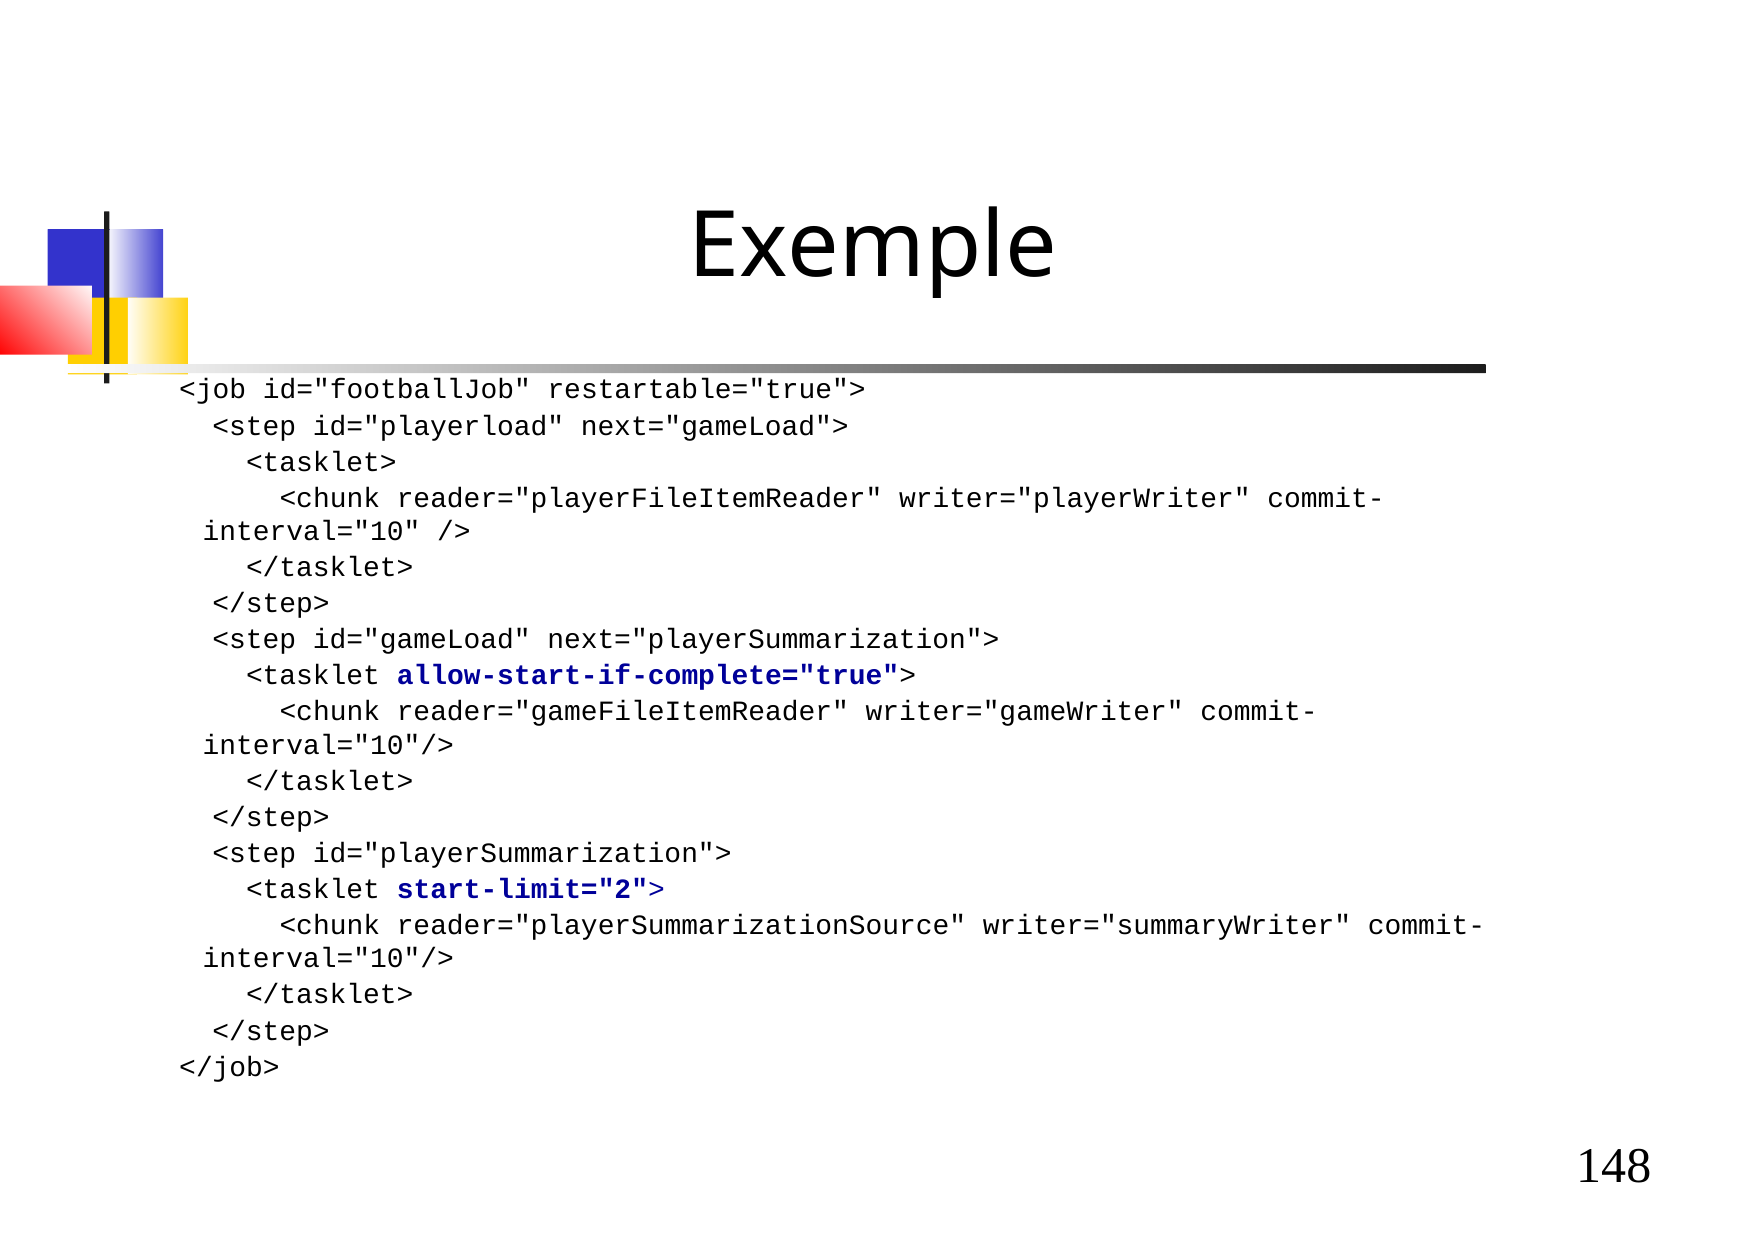

# Exemple
<job id="footballJob" restartable="true">
 <step id="playerload" next="gameLoad">
 <tasklet>
 <chunk reader="playerFileItemReader" writer="playerWriter" commit-interval="10" />
 </tasklet>
 </step>
 <step id="gameLoad" next="playerSummarization">
 <tasklet allow-start-if-complete="true">
 <chunk reader="gameFileItemReader" writer="gameWriter" commit-interval="10"/>
 </tasklet>
 </step>
 <step id="playerSummarization">
 <tasklet start-limit="2">
 <chunk reader="playerSummarizationSource" writer="summaryWriter" commit-interval="10"/>
 </tasklet>
 </step>
</job>